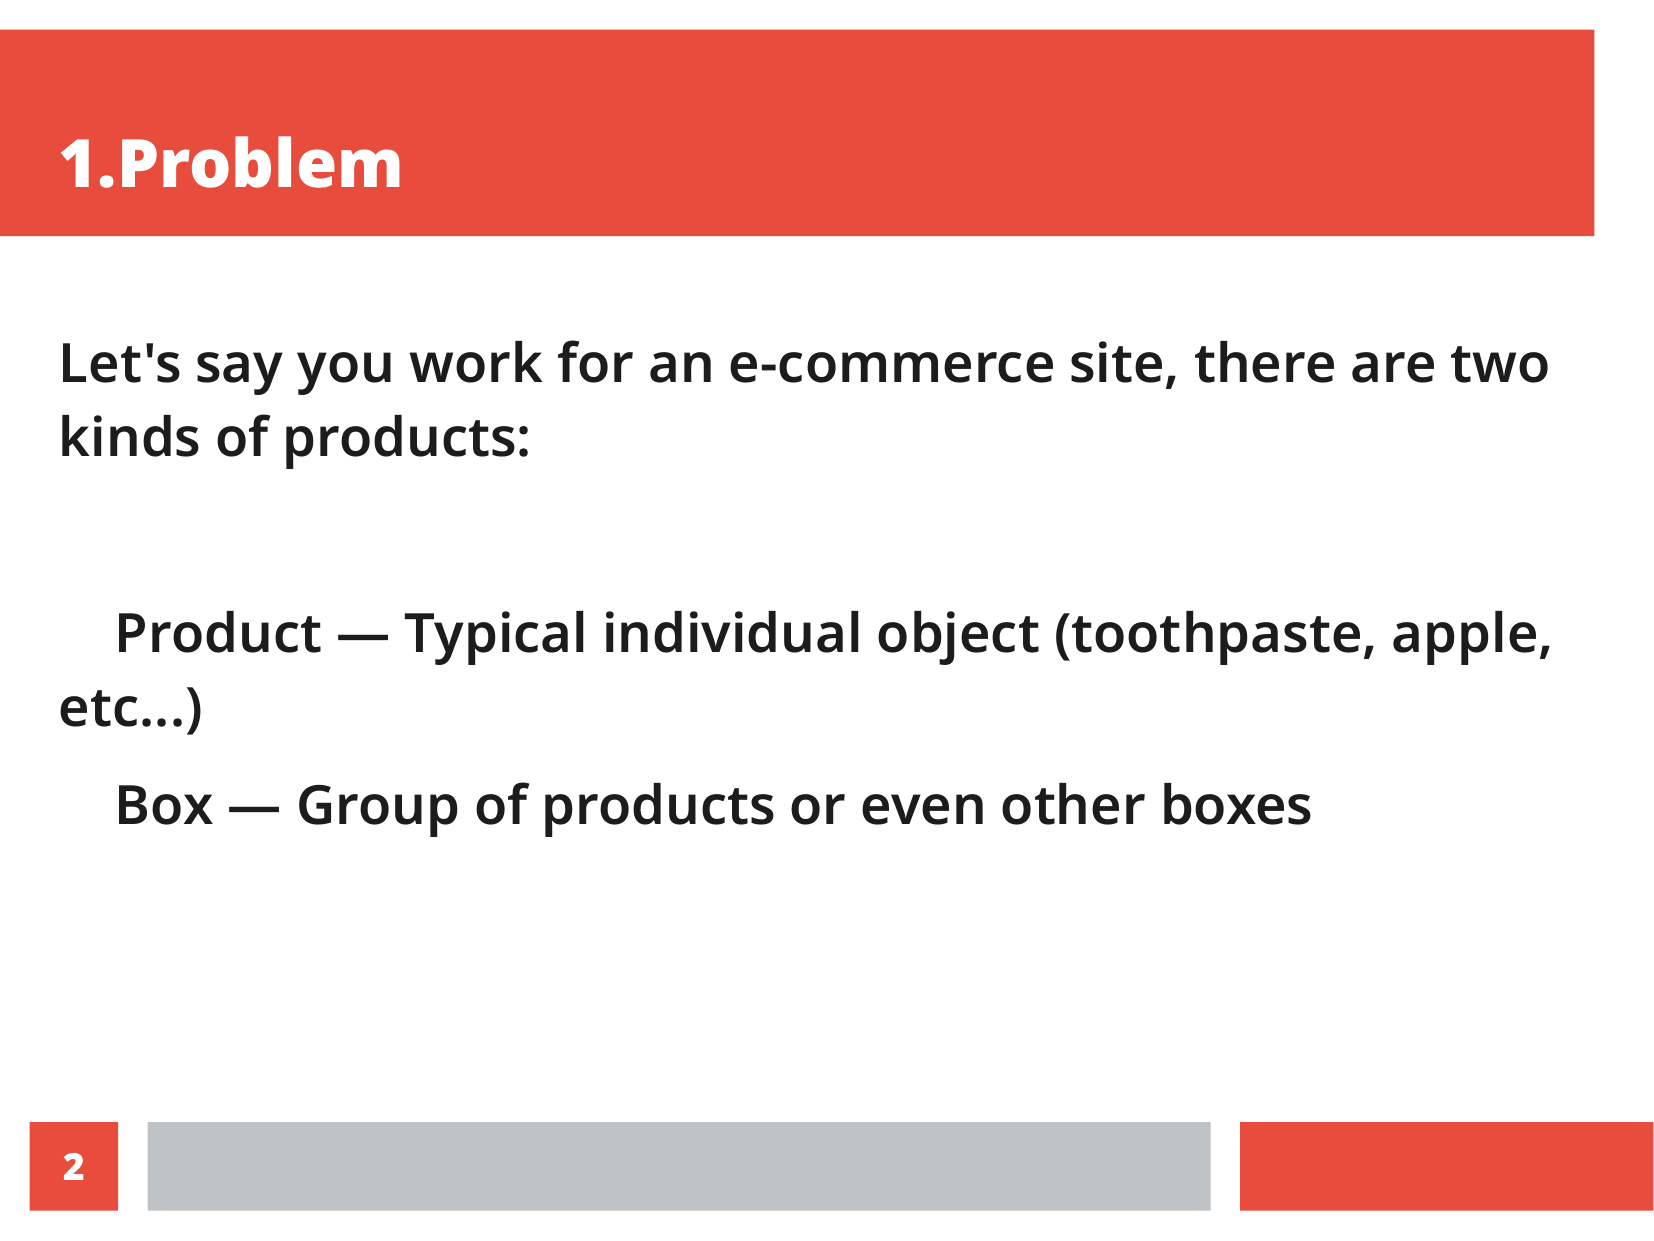

# 1.Problem
Let's say you work for an e-commerce site, there are two kinds of products:
 Product — Typical individual object (toothpaste, apple, etc...)
 Box — Group of products or even other boxes
2